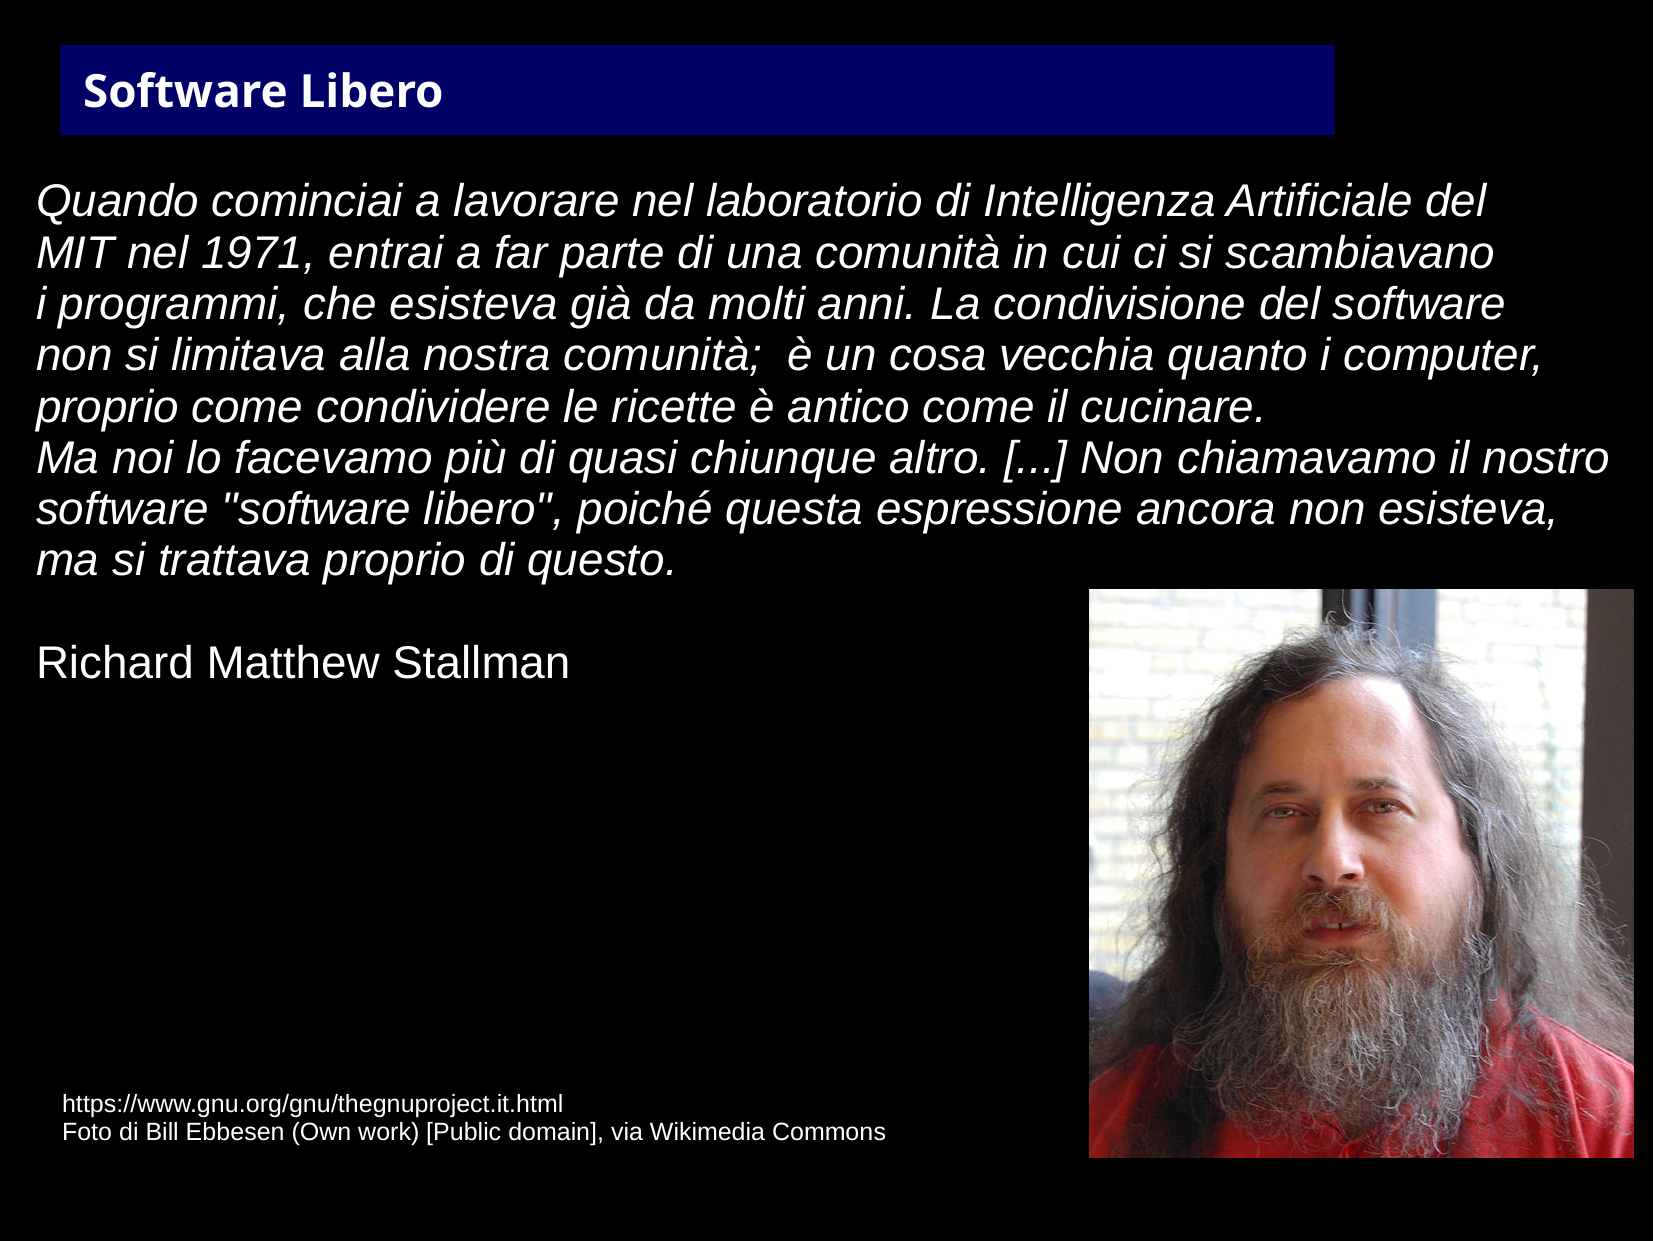

# Software Libero
Quando cominciai a lavorare nel laboratorio di Intelligenza Artificiale del
MIT nel 1971, entrai a far parte di una comunità in cui ci si scambiavano
i programmi, che esisteva già da molti anni. La condivisione del software
non si limitava alla nostra comunità; è un cosa vecchia quanto i computer,
proprio come condividere le ricette è antico come il cucinare.
Ma noi lo facevamo più di quasi chiunque altro. [...] Non chiamavamo il nostro
software "software libero", poiché questa espressione ancora non esisteva,
ma si trattava proprio di questo.
Richard Matthew Stallman
https://www.gnu.org/gnu/thegnuproject.it.html
Foto di Bill Ebbesen (Own work) [Public domain], via Wikimedia Commons